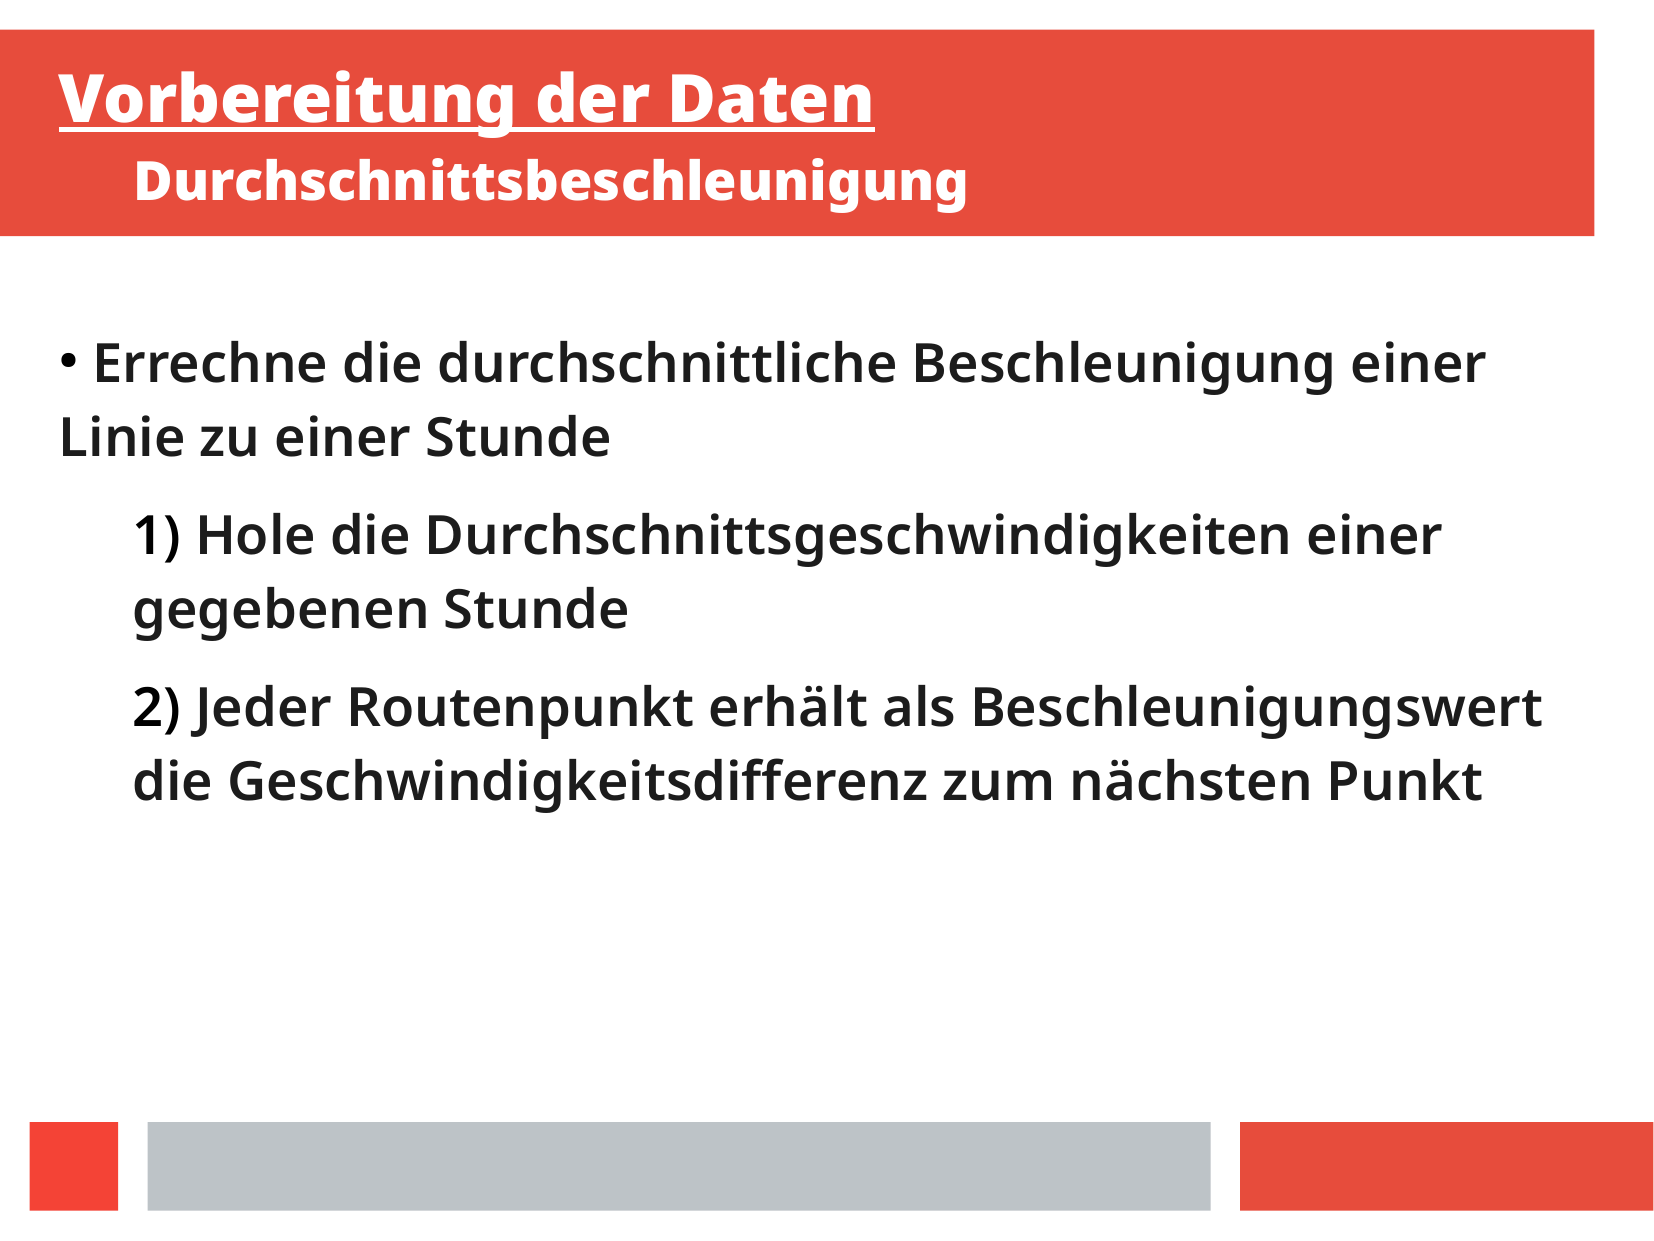

# Vorbereitung der Daten Durchschnittsbeschleunigung
 Errechne die durchschnittliche Beschleunigung einer Linie zu einer Stunde
 Hole die Durchschnittsgeschwindigkeiten einer gegebenen Stunde
 Jeder Routenpunkt erhält als Beschleunigungswert die Geschwindigkeitsdifferenz zum nächsten Punkt